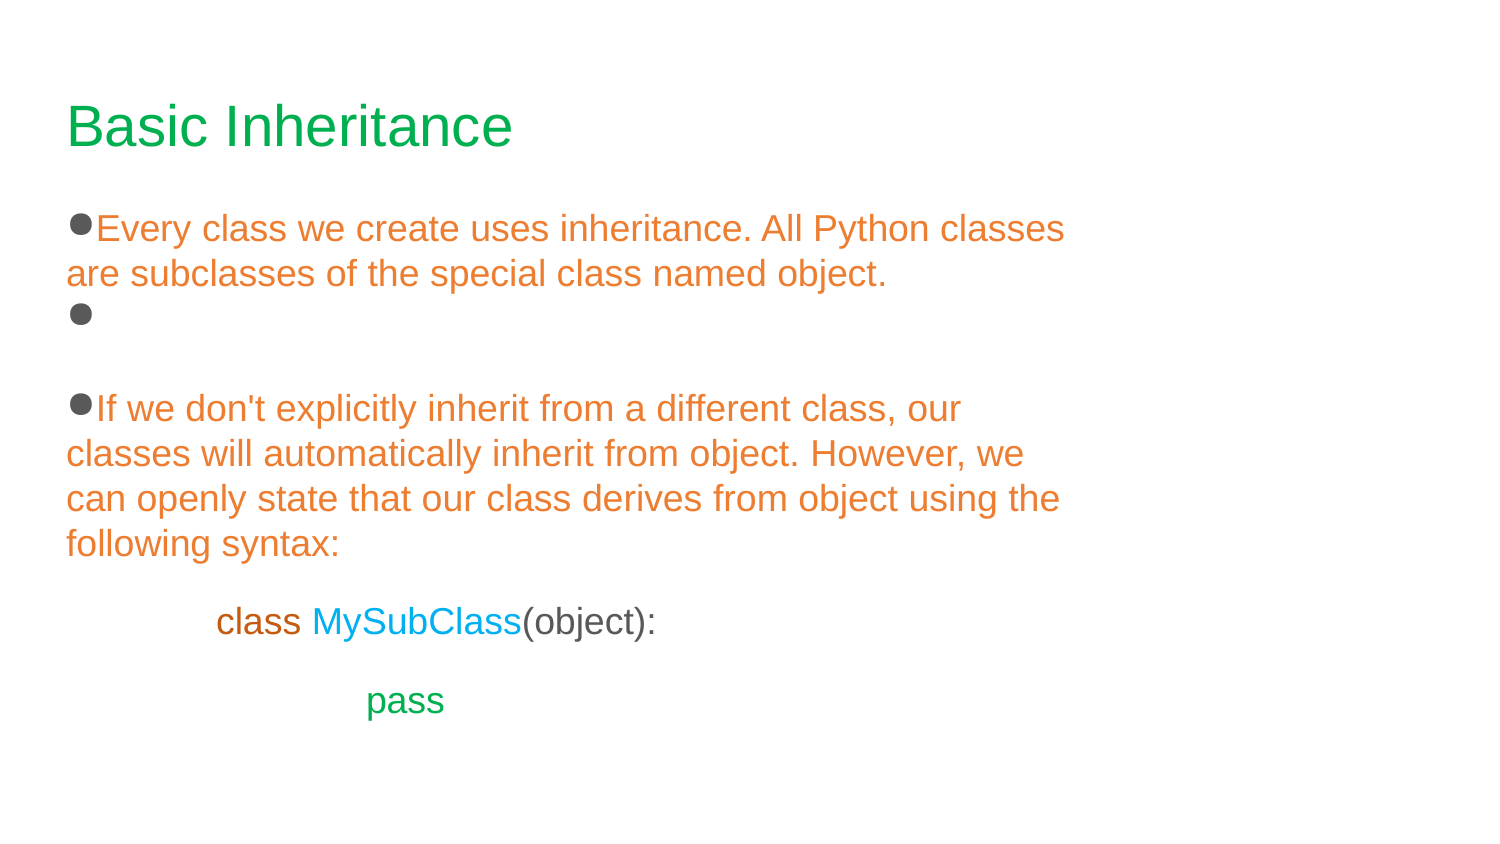

# Basic Inheritance
Every class we create uses inheritance. All Python classes are subclasses of the special class named object.
If we don't explicitly inherit from a different class, our classes will automatically inherit from object. However, we can openly state that our class derives from object using the following syntax:
class MySubClass(object):
pass